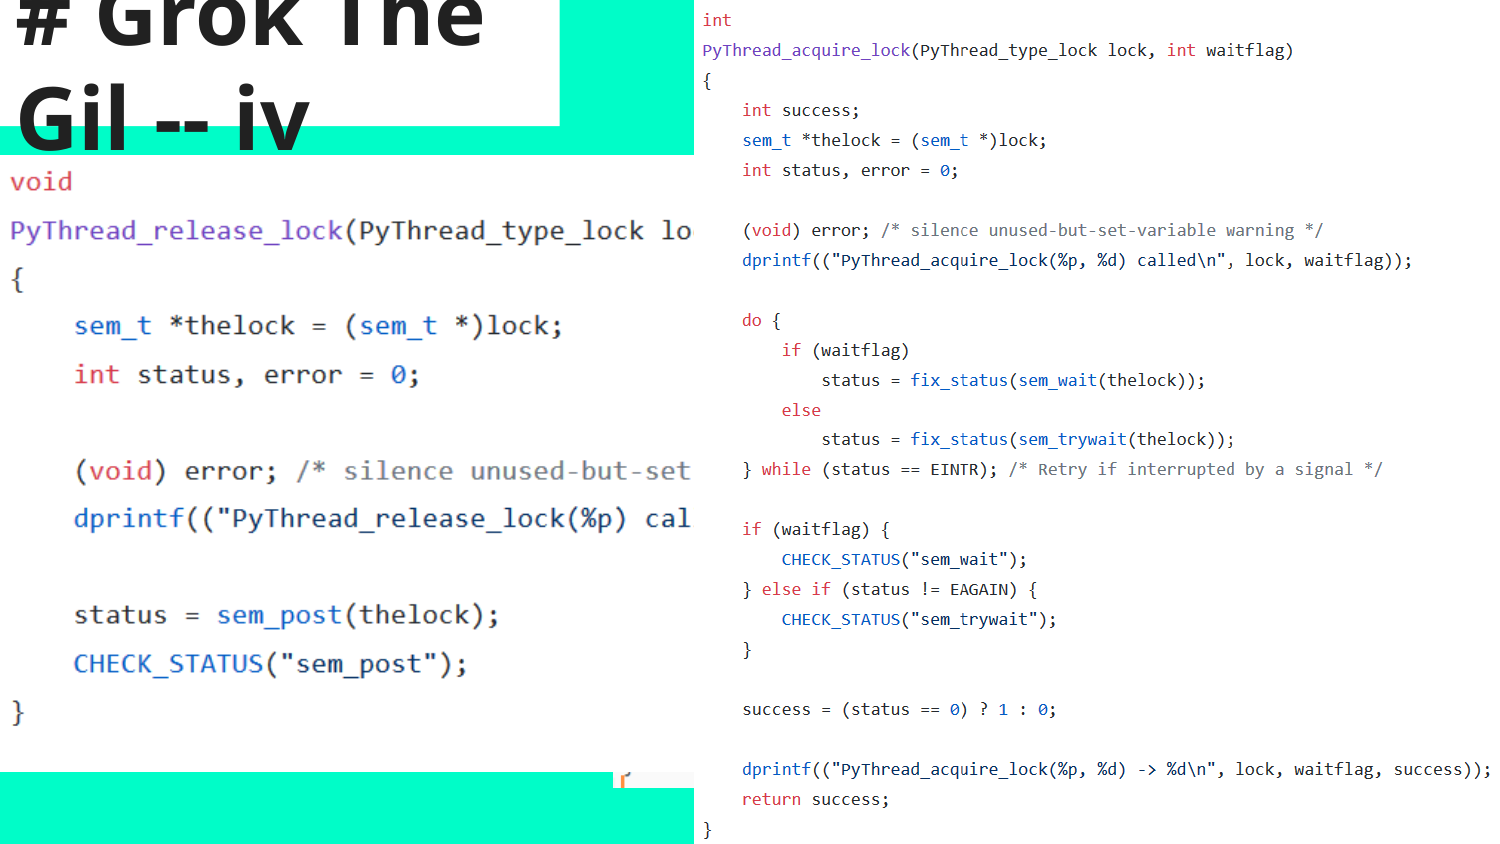

# # Grok The Gil -- iv
PyEval_EvalFrameEx()
{
#...
#...
}